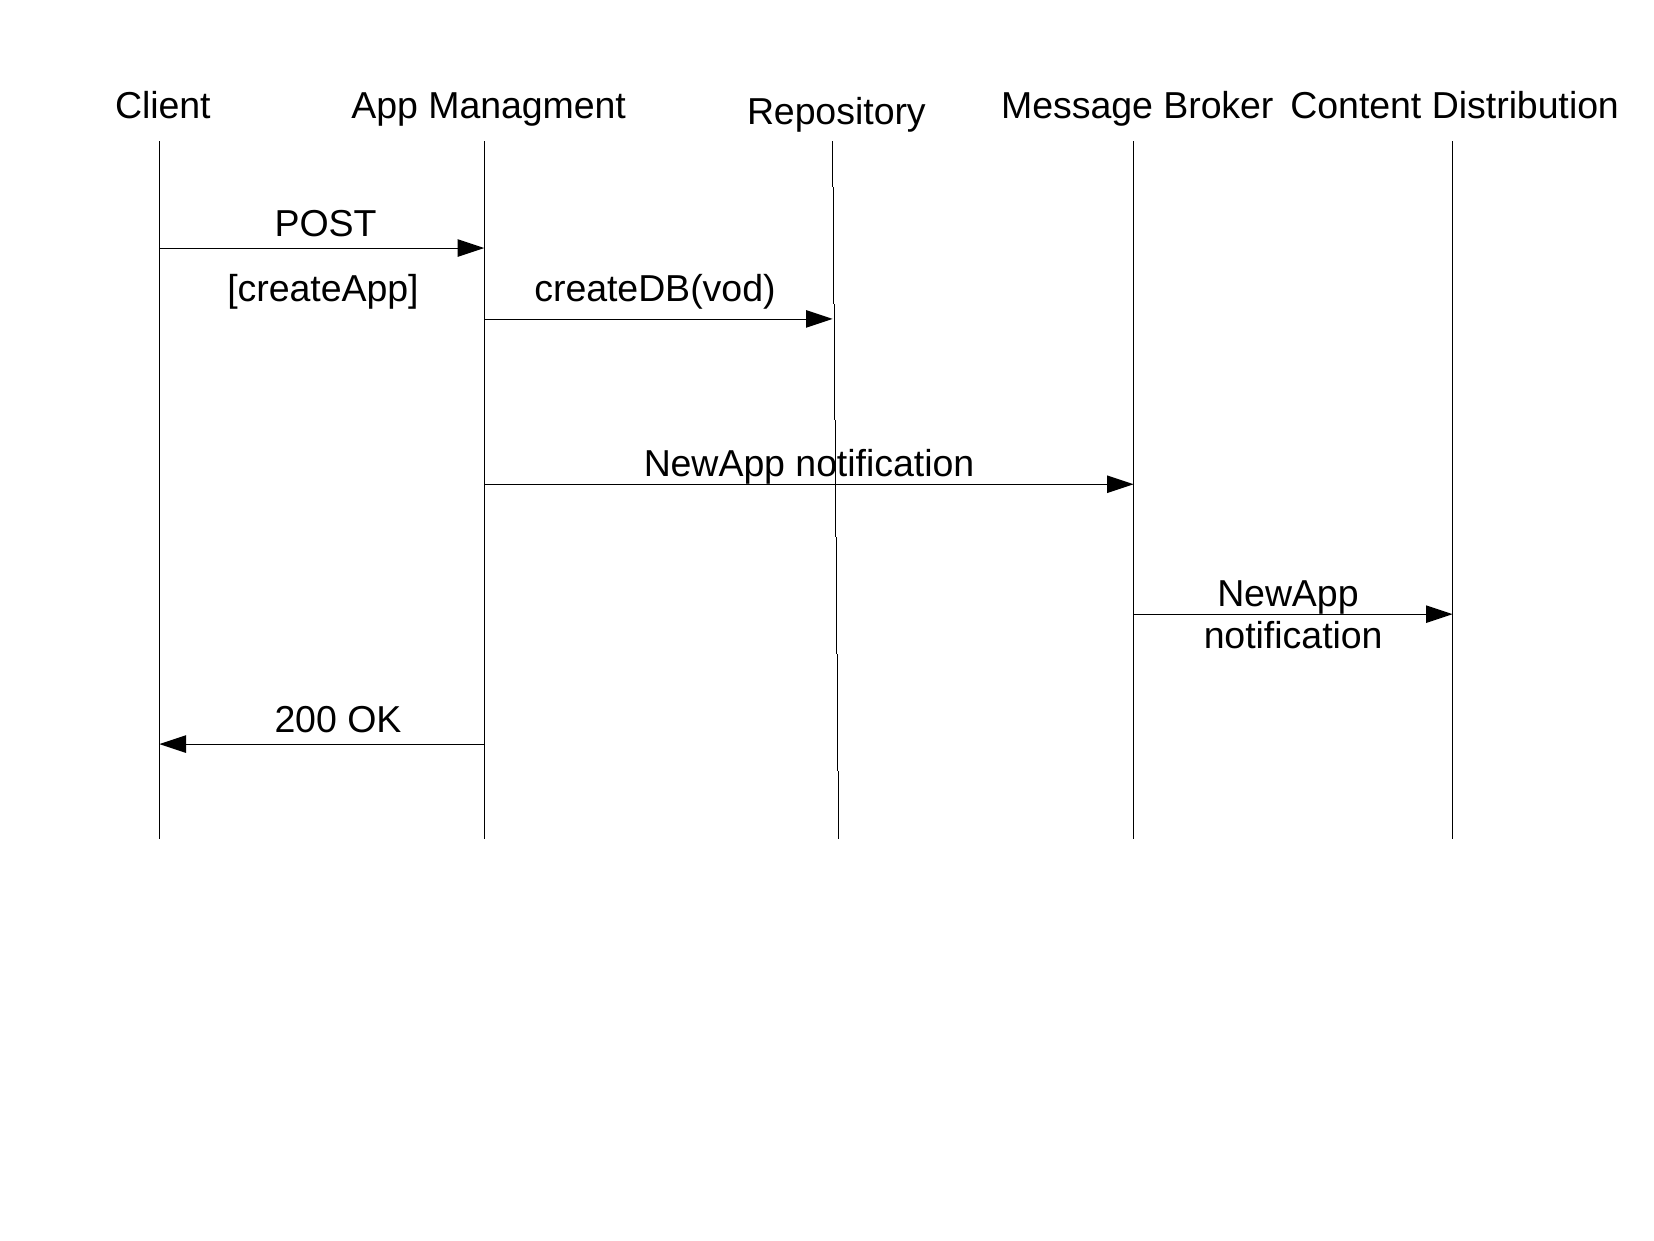

Client
App Managment
Message Broker
Content Distribution
Repository
POST
[createApp]
createDB(vod)
NewApp notification
NewApp
notification
200 OK